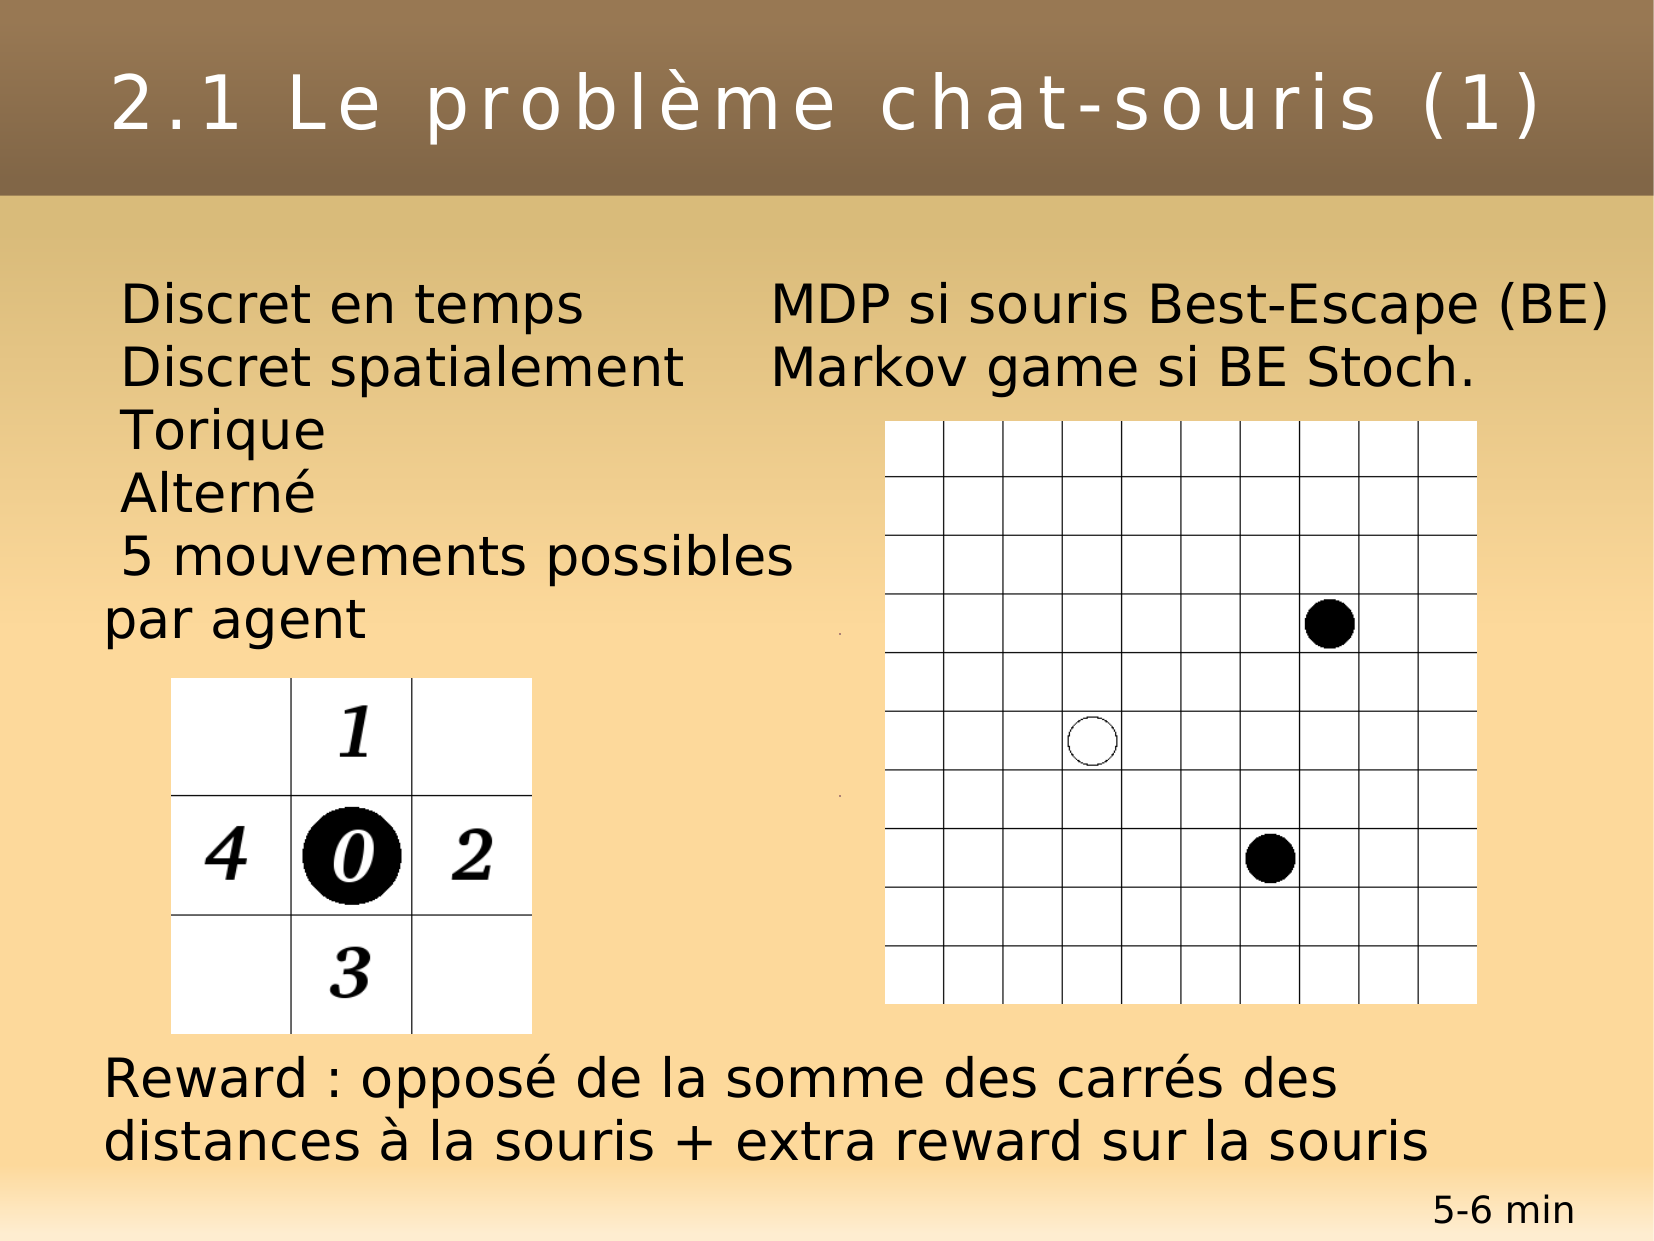

# 2.1 Le problème chat-souris (1)
 Discret en temps
 Discret spatialement
 Torique
 Alterné
 5 mouvements possibles par agent
 MDP si souris Best-Escape (BE)
 Markov game si BE Stoch.
Reward : opposé de la somme des carrés des distances à la souris + extra reward sur la souris
5-6 min